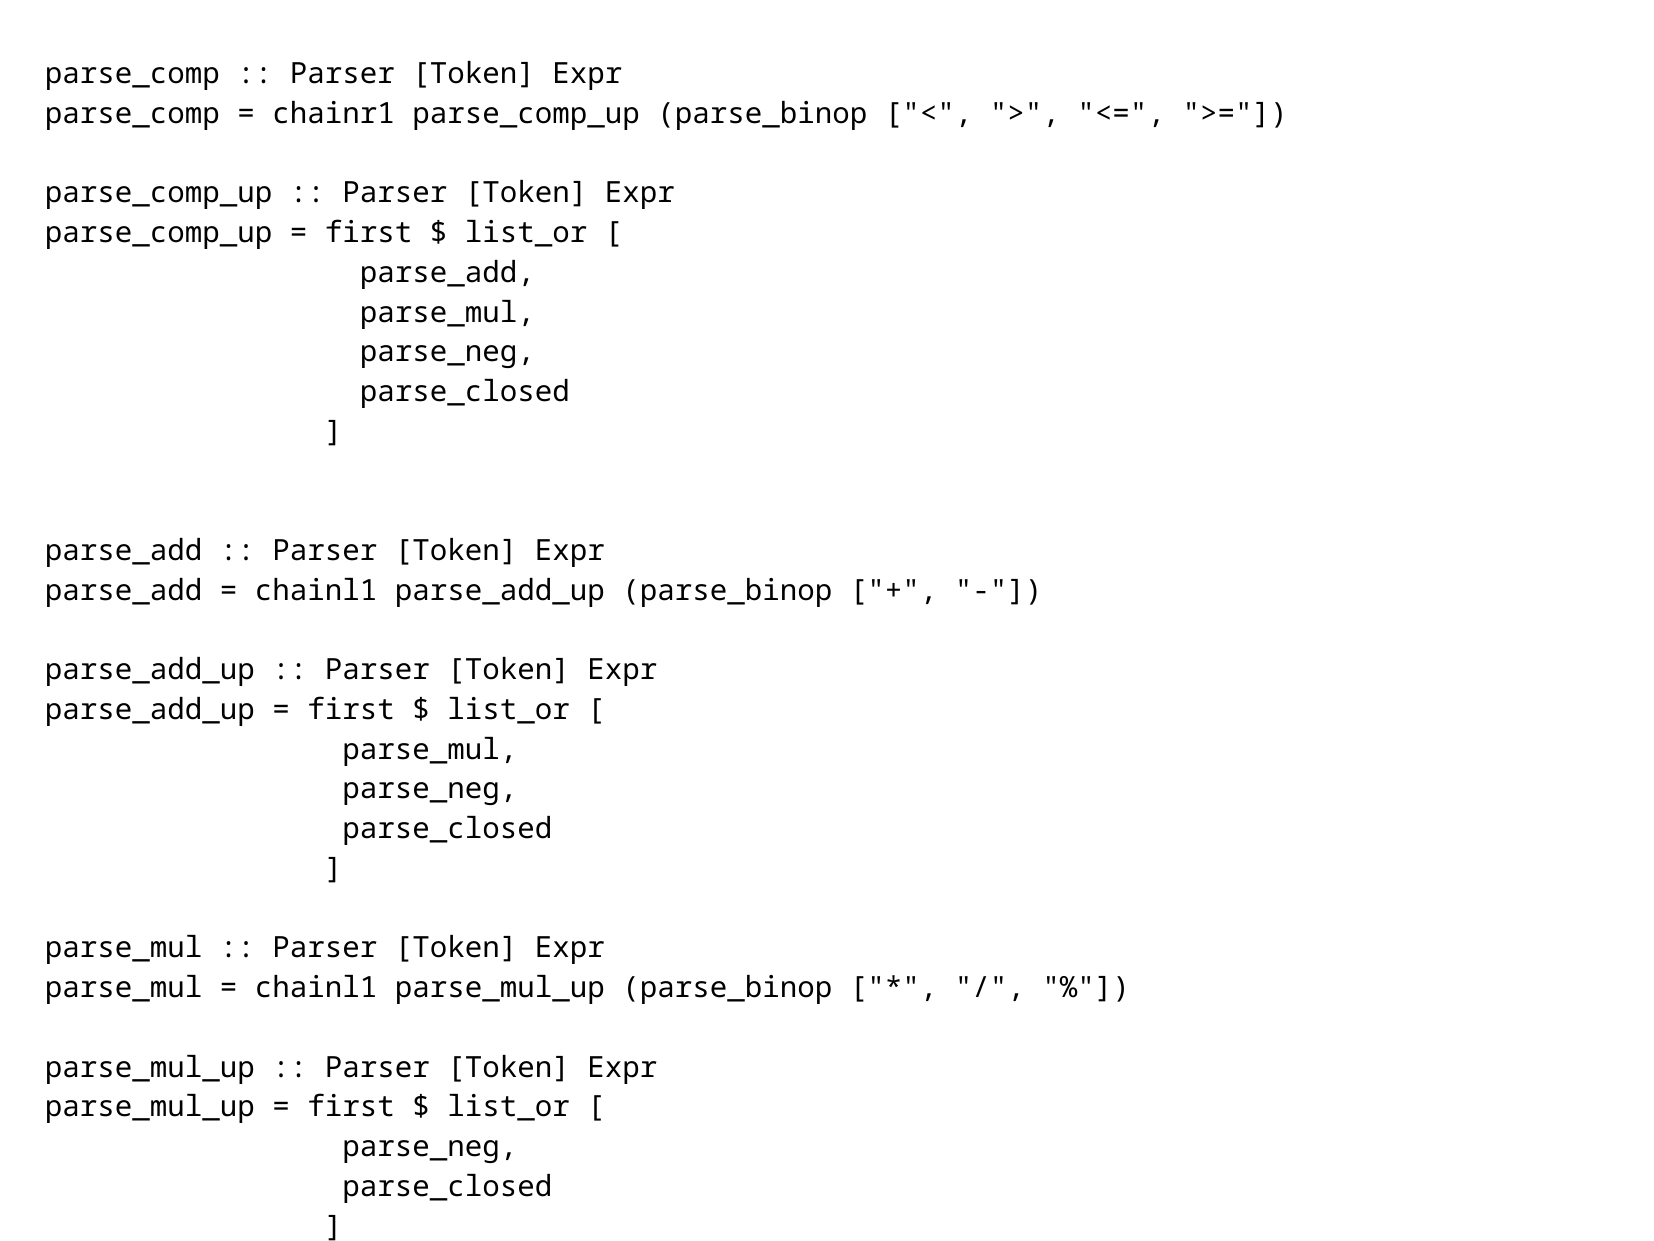

parse_comp :: Parser [Token] Expr
parse_comp = chainr1 parse_comp_up (parse_binop ["<", ">", "<=", ">="])
parse_comp_up :: Parser [Token] Expr
parse_comp_up = first $ list_or [
 parse_add,
 parse_mul,
 parse_neg,
 parse_closed
 ]
parse_add :: Parser [Token] Expr
parse_add = chainl1 parse_add_up (parse_binop ["+", "-"])
parse_add_up :: Parser [Token] Expr
parse_add_up = first $ list_or [
 parse_mul,
 parse_neg,
 parse_closed
 ]
parse_mul :: Parser [Token] Expr
parse_mul = chainl1 parse_mul_up (parse_binop ["*", "/", "%"])
parse_mul_up :: Parser [Token] Expr
parse_mul_up = first $ list_or [
 parse_neg,
 parse_closed
 ]
parse_neg :: Parser [Token] Expr
parse_neg = [ foldr E_UnOp e (map (const "-") ops) | ops <- many1 (element $ T_Op "-"),
 e <- parse_neg_up ]
parse_neg_up :: Parser [Token] Expr
parse_neg_up = first $ list_or [
 parse_closed
 ]